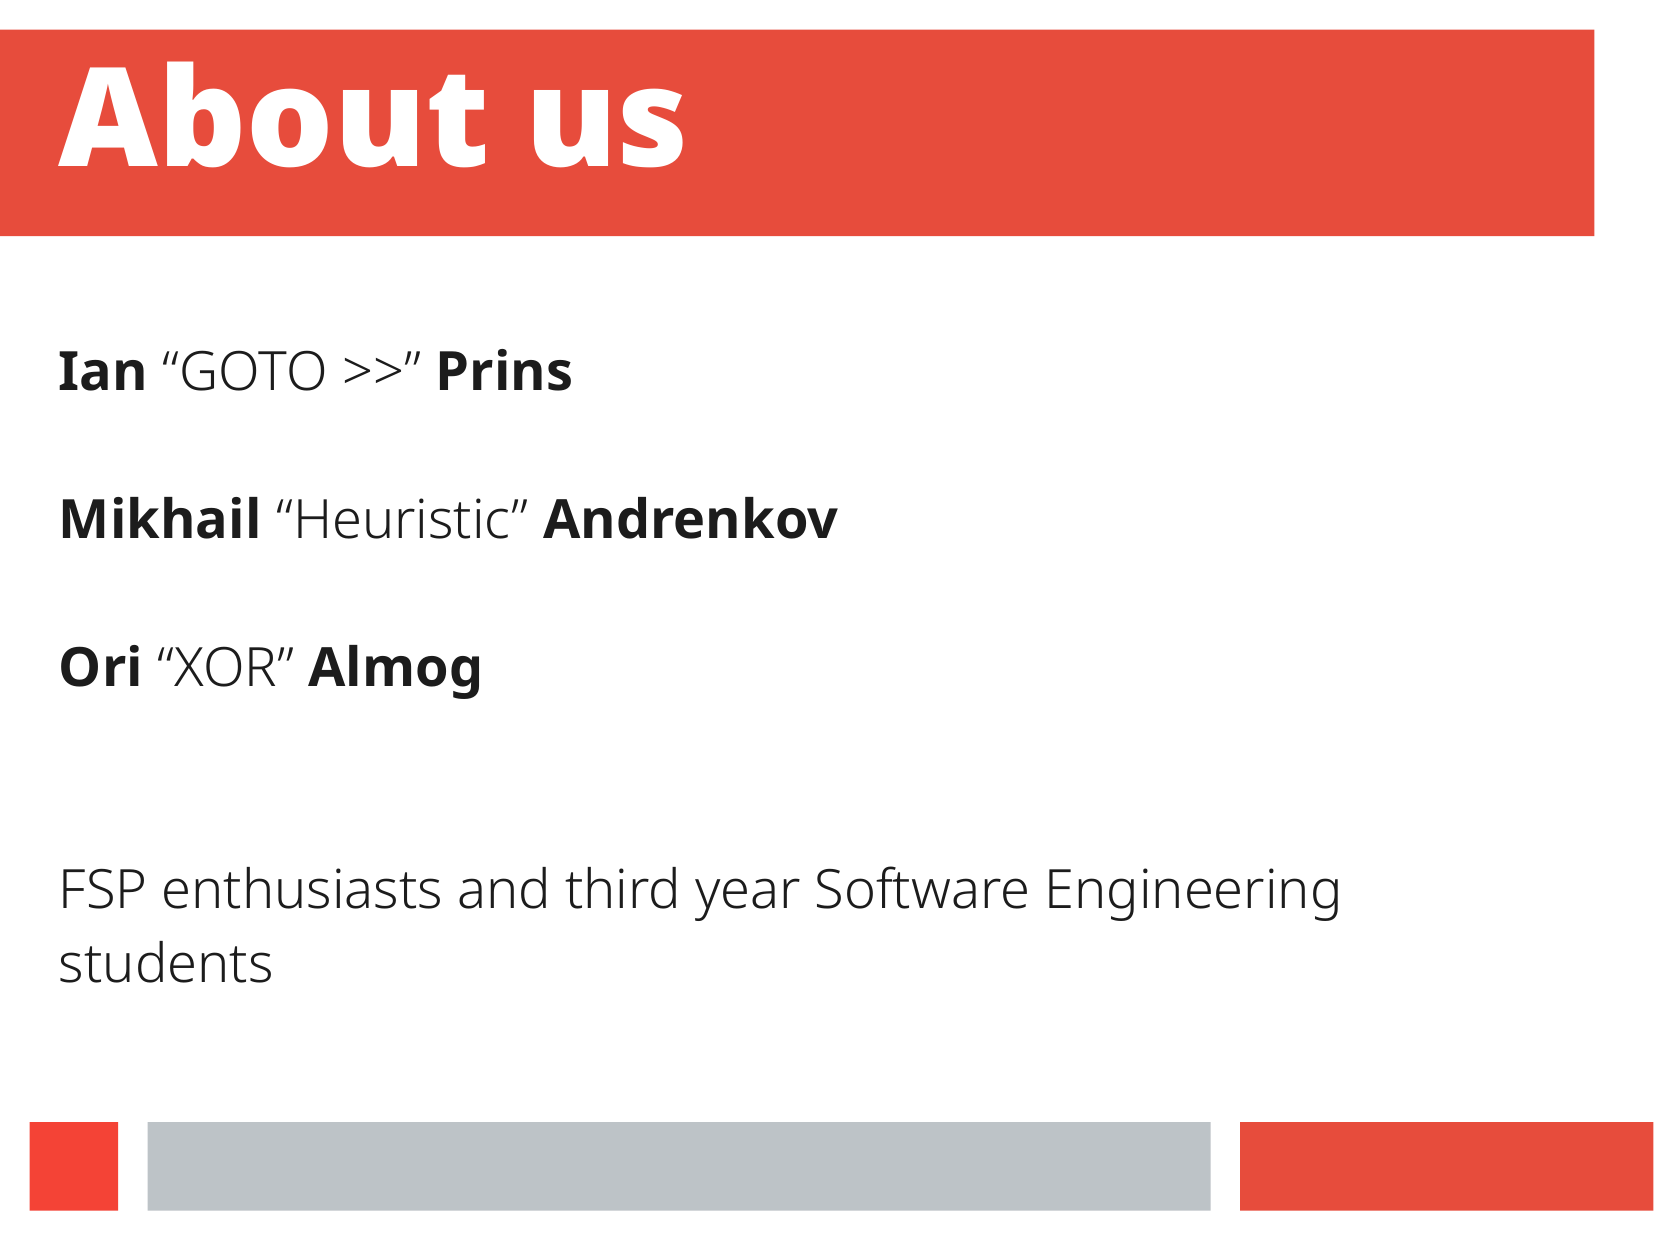

# About us
Ian “GOTO >>” Prins
Mikhail “Heuristic” Andrenkov
Ori “XOR” Almog
FSP enthusiasts and third year Software Engineering students